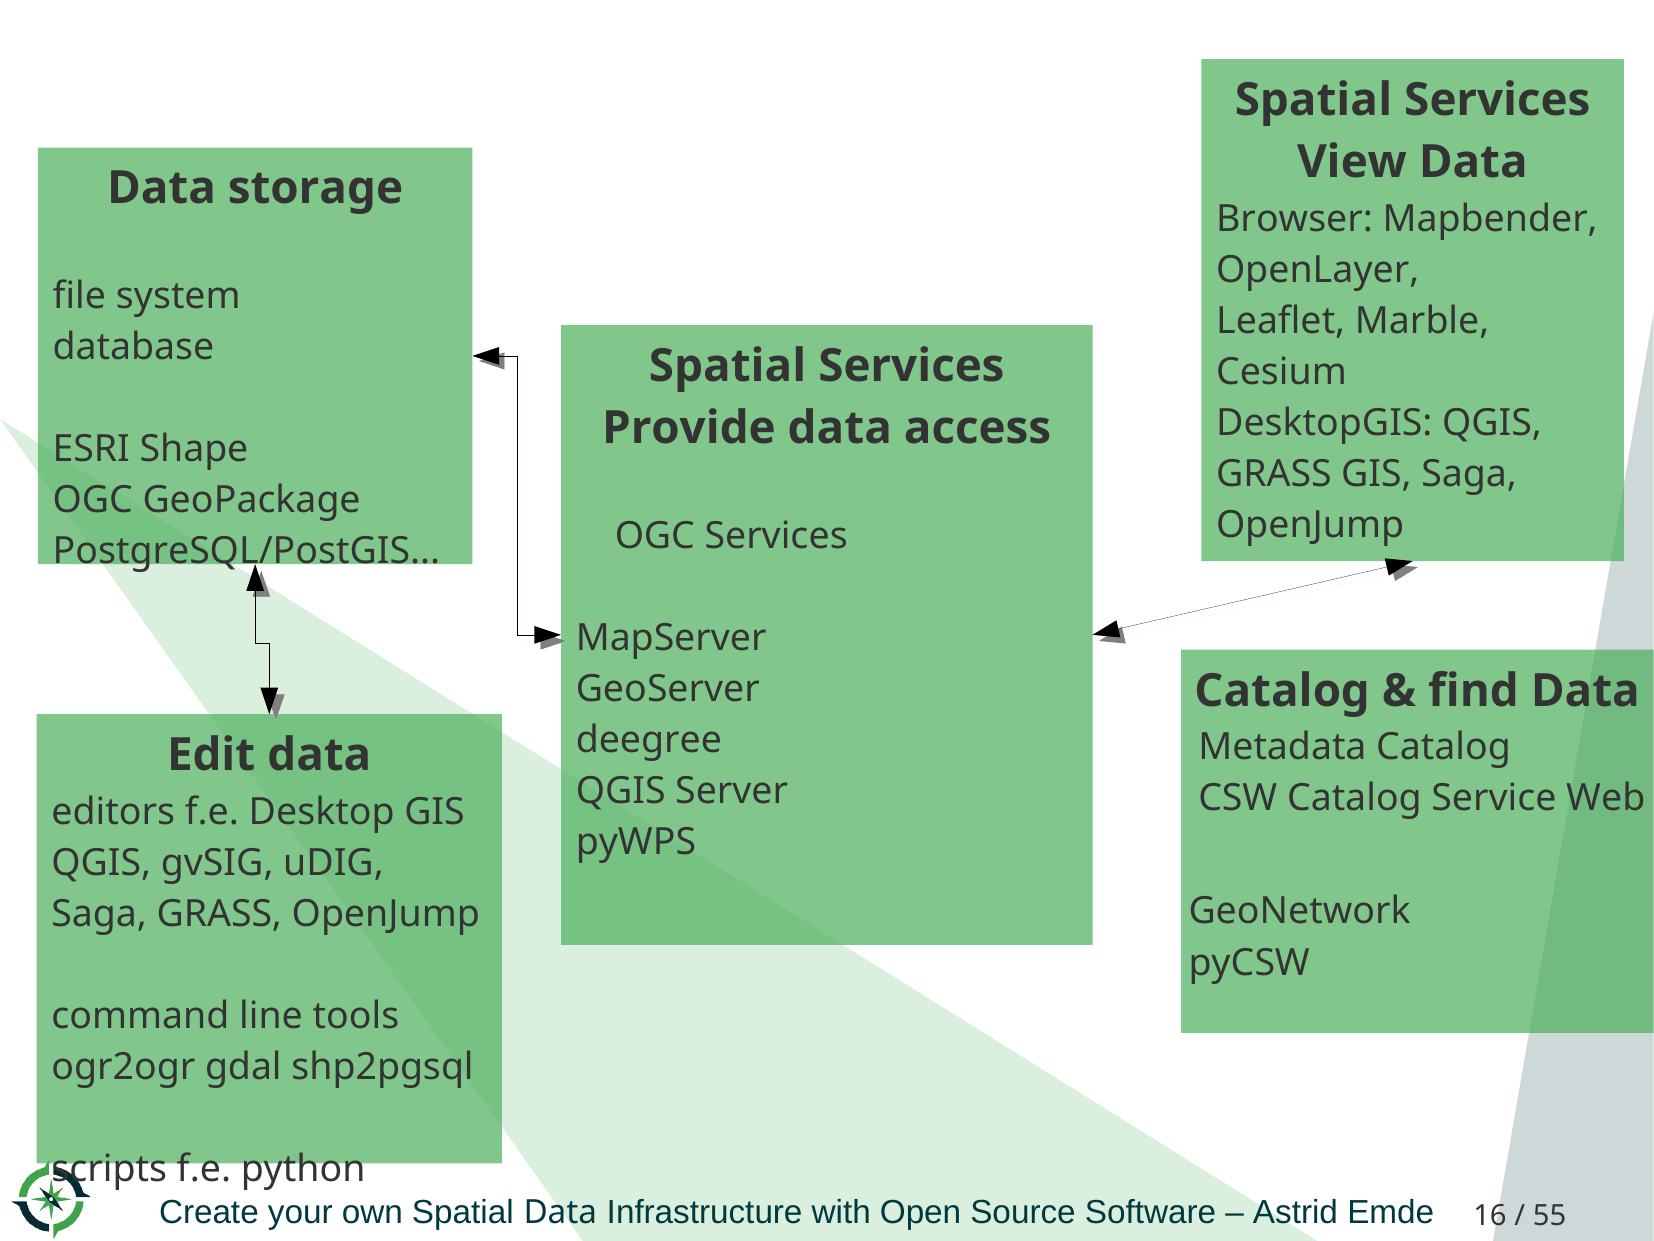

Spatial Services
View Data
Browser: Mapbender,
OpenLayer,
Leaflet, Marble,
Cesium
DesktopGIS: QGIS,
GRASS GIS, Saga,
OpenJump
Data storage
file system
database
ESRI Shape
OGC GeoPackage
PostgreSQL/PostGIS...
Spatial Services
Provide data access
 OGC Services
MapServer
GeoServer
deegree
QGIS Server
pyWPS
Catalog & find Data
 Metadata Catalog
 CSW Catalog Service Web
GeoNetwork
pyCSW
Edit data
editors f.e. Desktop GIS
QGIS, gvSIG, uDIG,
Saga, GRASS, OpenJump
command line tools
ogr2ogr gdal shp2pgsql
scripts f.e. python